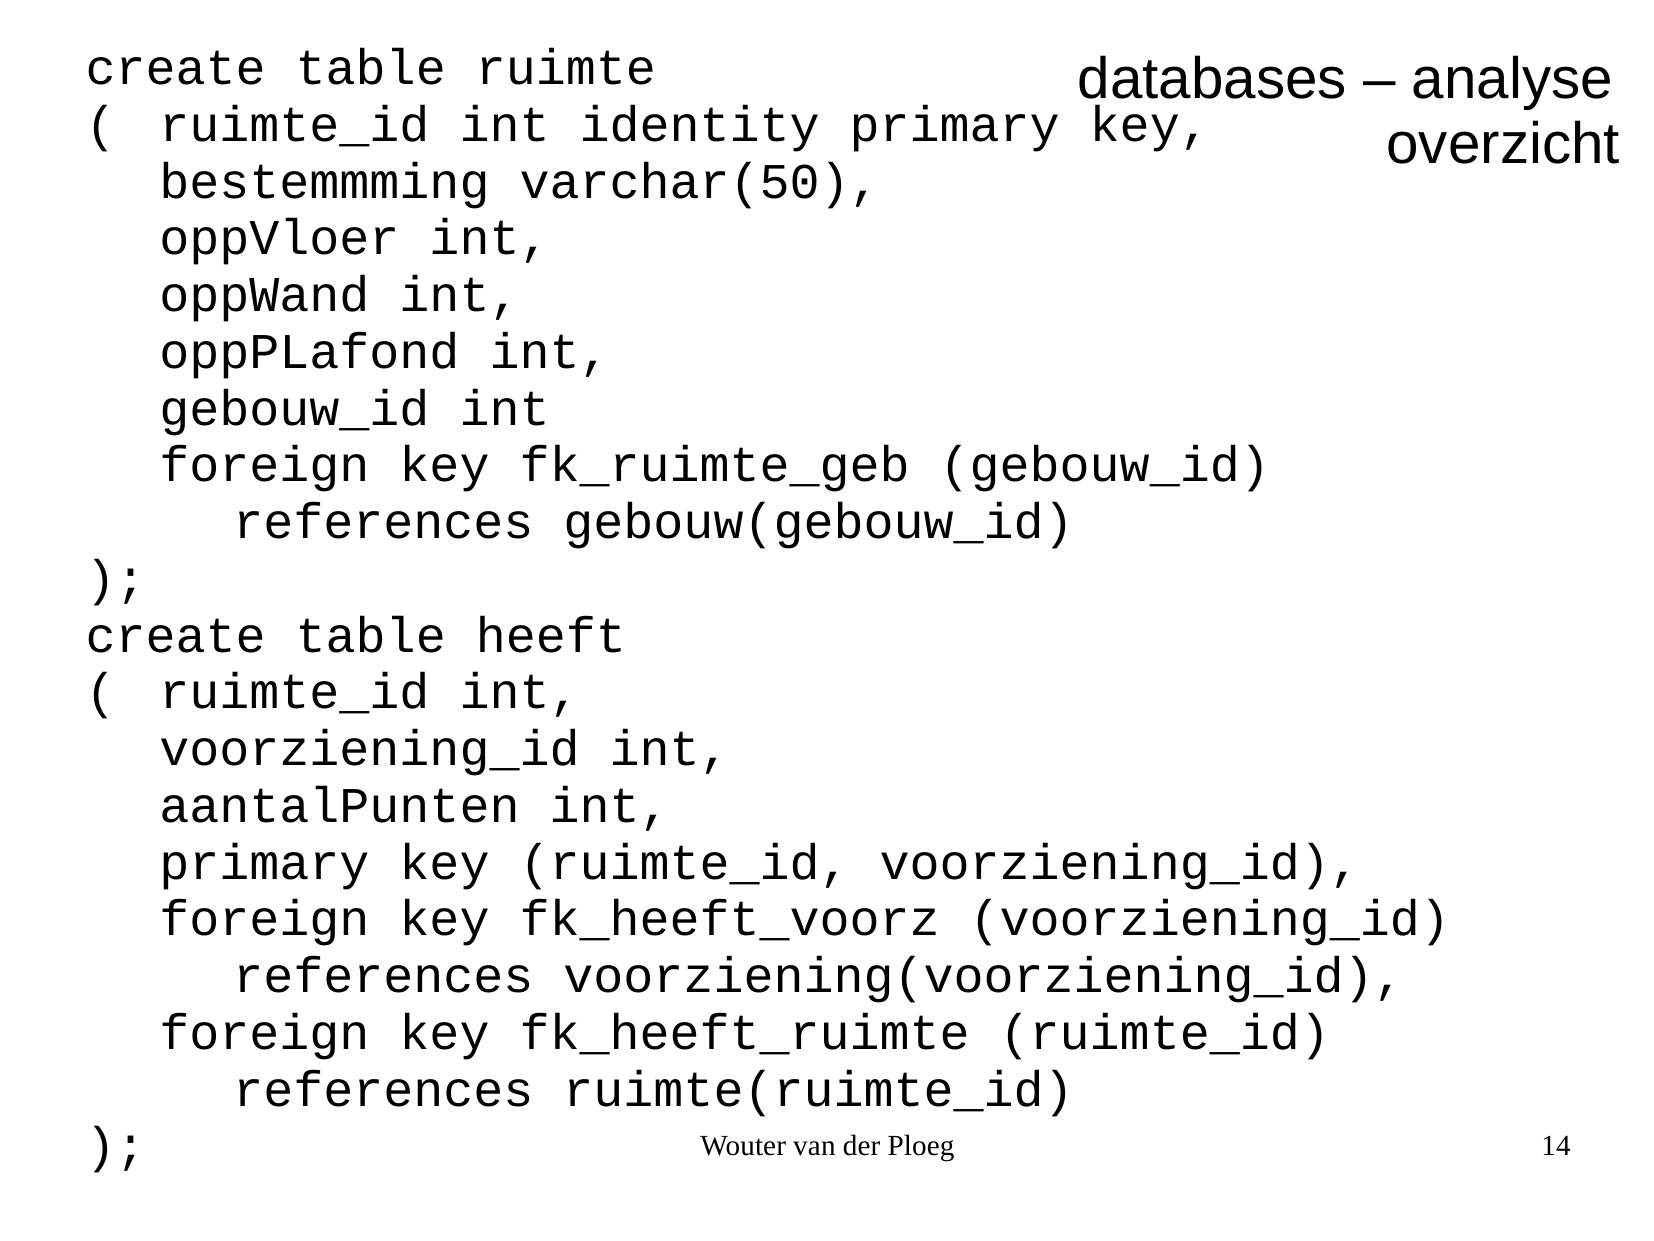

create table ruimte
(	ruimte_id int identity primary key,
	bestemmming varchar(50),
	oppVloer int,
	oppWand int,
	oppPLafond int,
	gebouw_id int
	foreign key fk_ruimte_geb (gebouw_id)
		references gebouw(gebouw_id)
);
create table heeft
(	ruimte_id int,
	voorziening_id int,
	aantalPunten int,
	primary key (ruimte_id, voorziening_id),
	foreign key fk_heeft_voorz (voorziening_id)
		references voorziening(voorziening_id),
	foreign key fk_heeft_ruimte (ruimte_id)
		references ruimte(ruimte_id)
);
databases – analyse
 overzicht
Wouter van der Ploeg
14